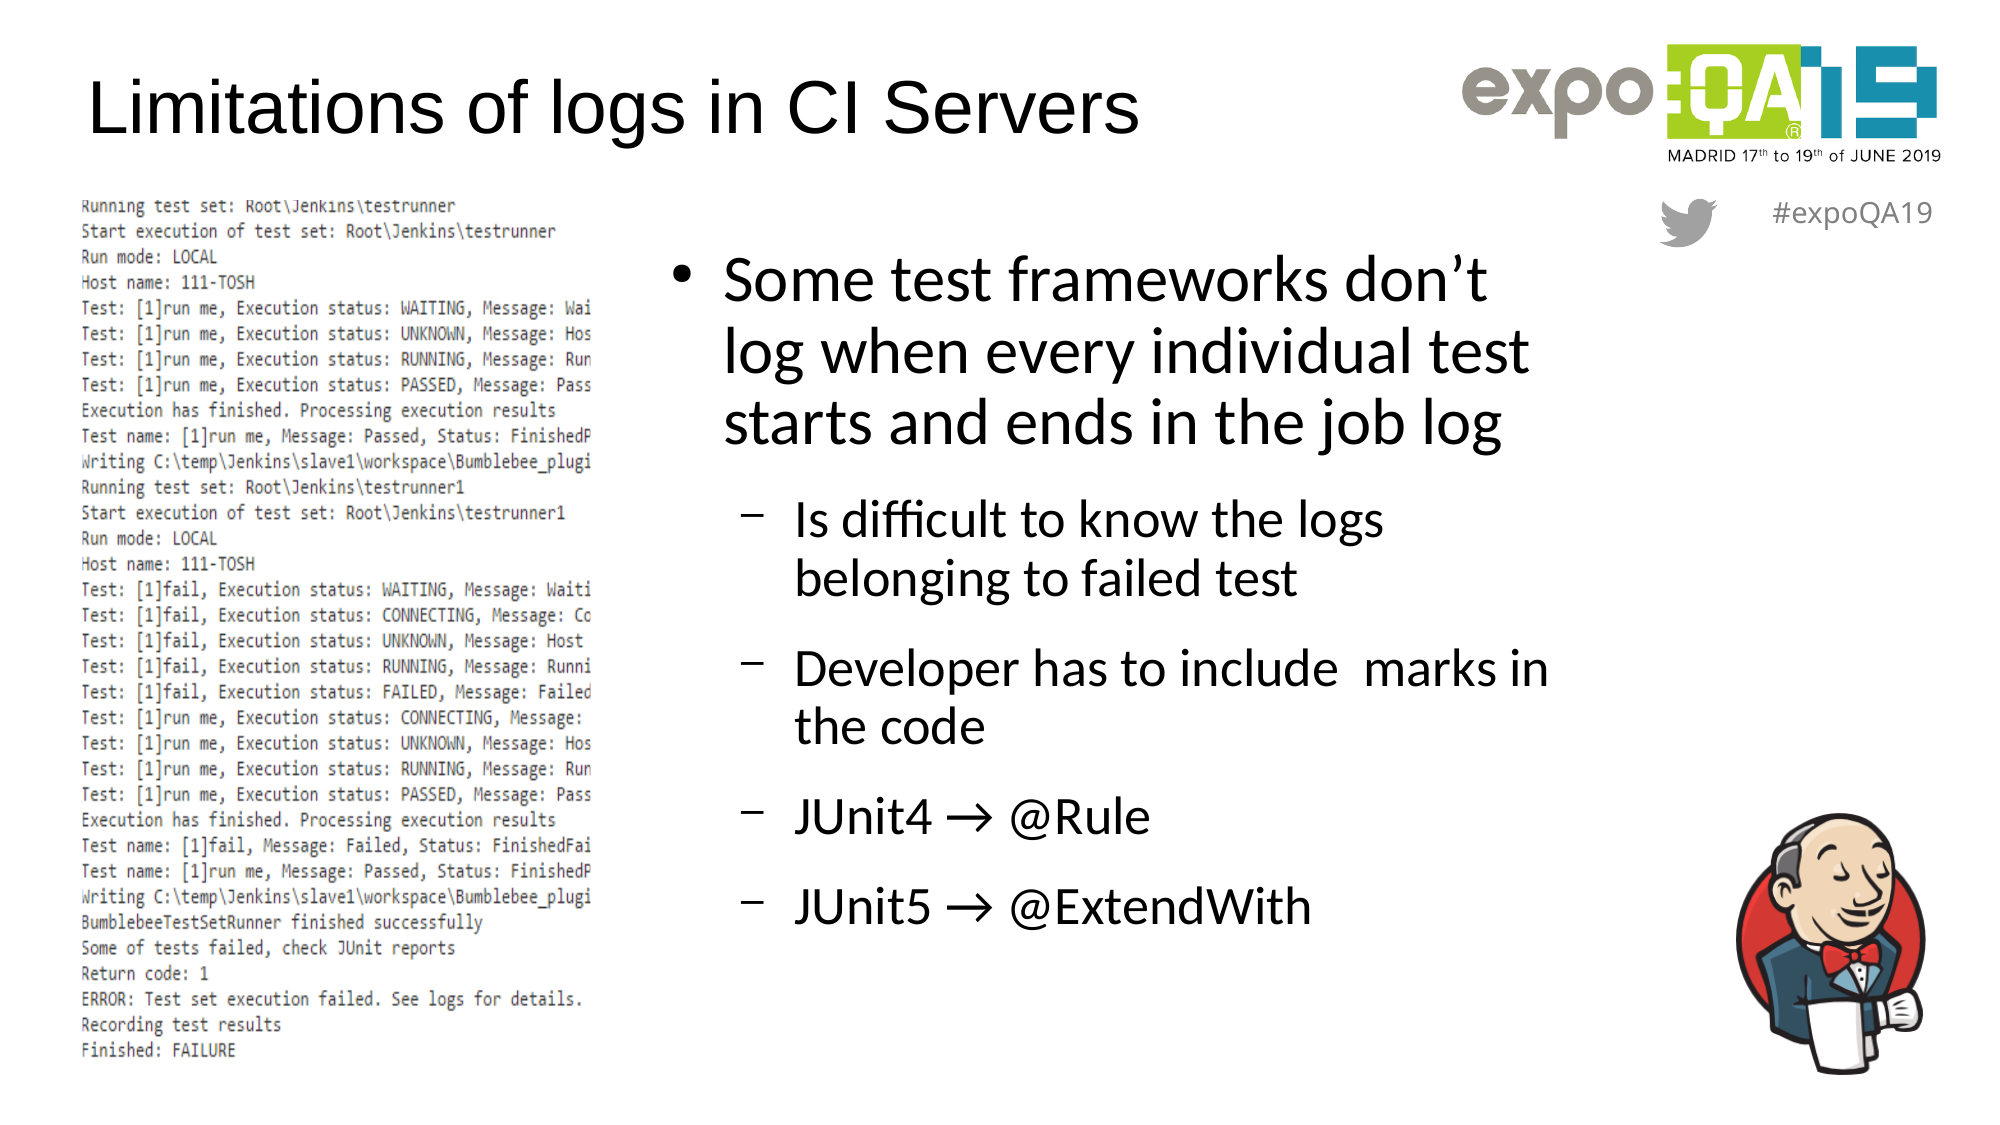

# Limitations of logs in CI Servers
Some test frameworks don’t log when every individual test starts and ends in the job log
Is difficult to know the logs belonging to failed test
Developer has to include marks in the code
JUnit4 → @Rule
JUnit5 → @ExtendWith